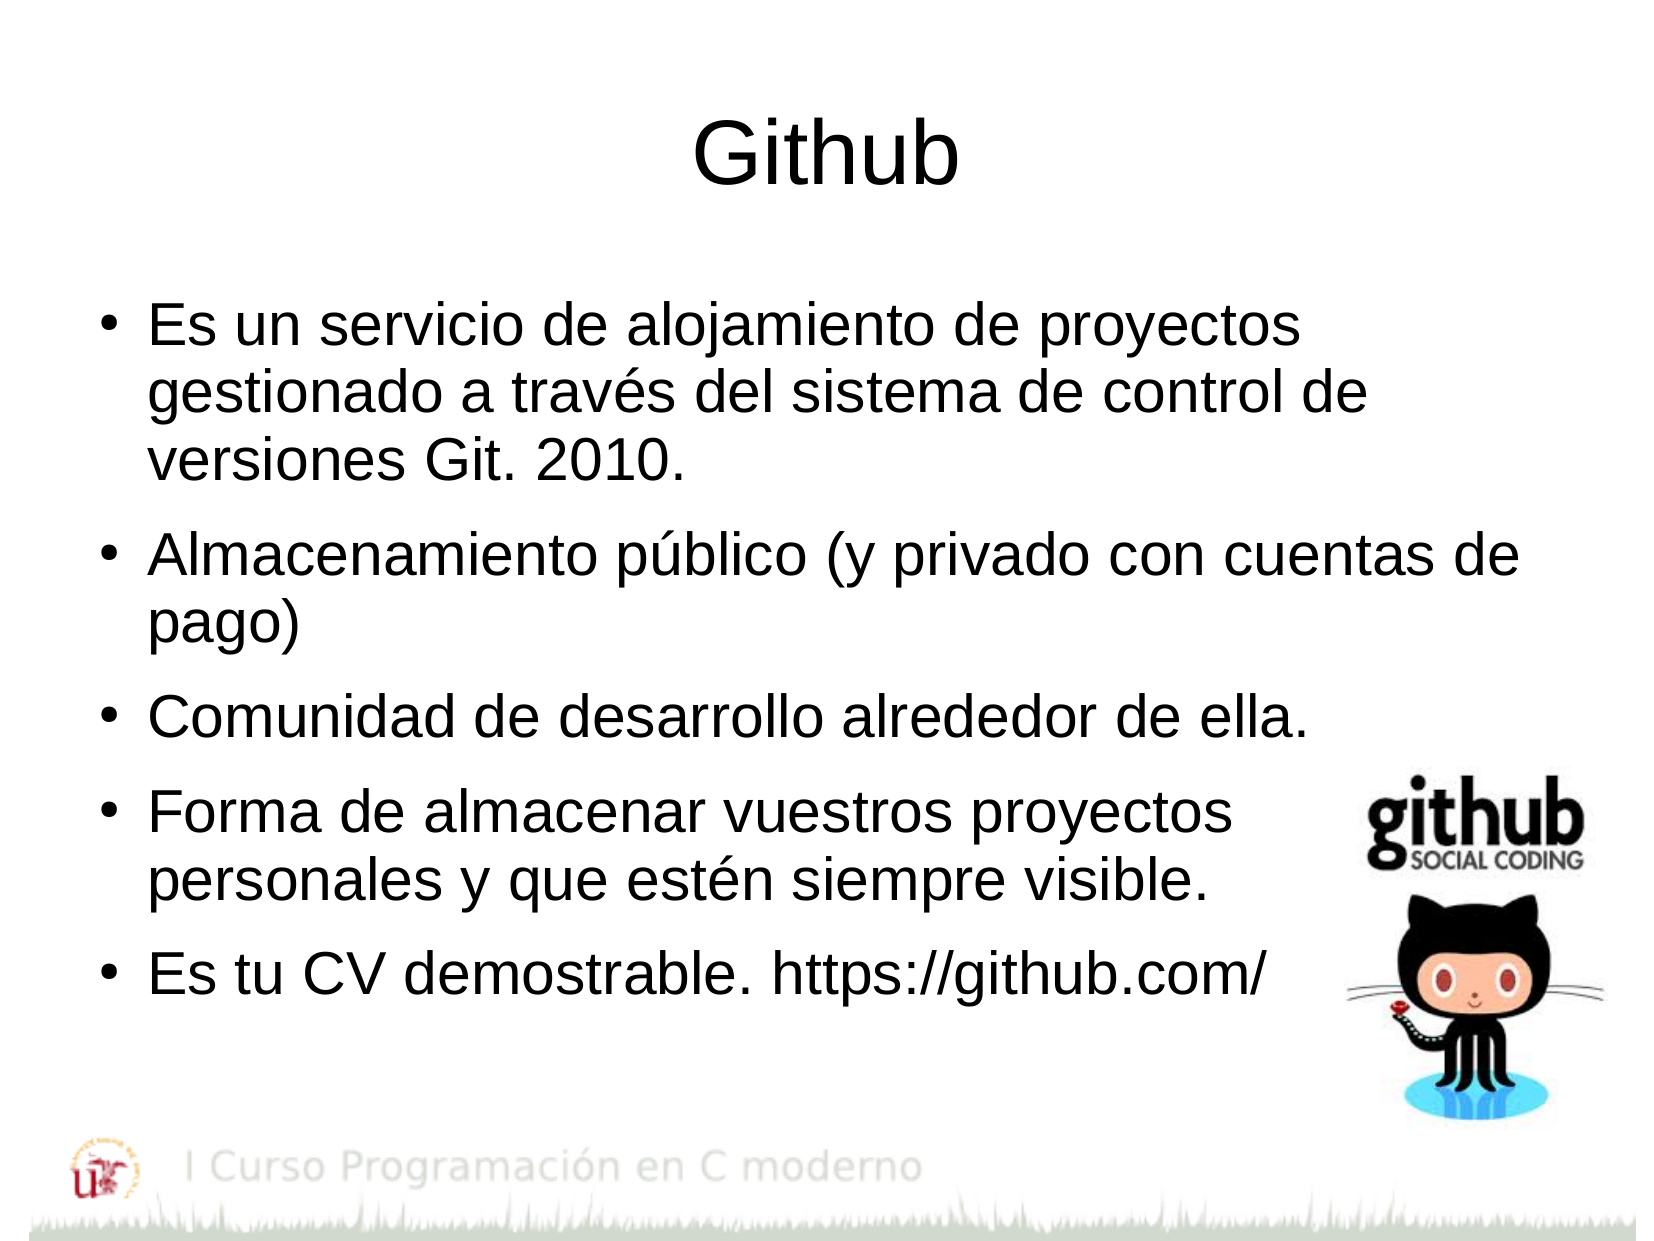

# Github
Es un servicio de alojamiento de proyectos gestionado a través del sistema de control de versiones Git. 2010.
Almacenamiento público (y privado con cuentas de pago)
Comunidad de desarrollo alrededor de ella.
Forma de almacenar vuestros proyectos personales y que estén siempre visible.
Es tu CV demostrable. https://github.com/